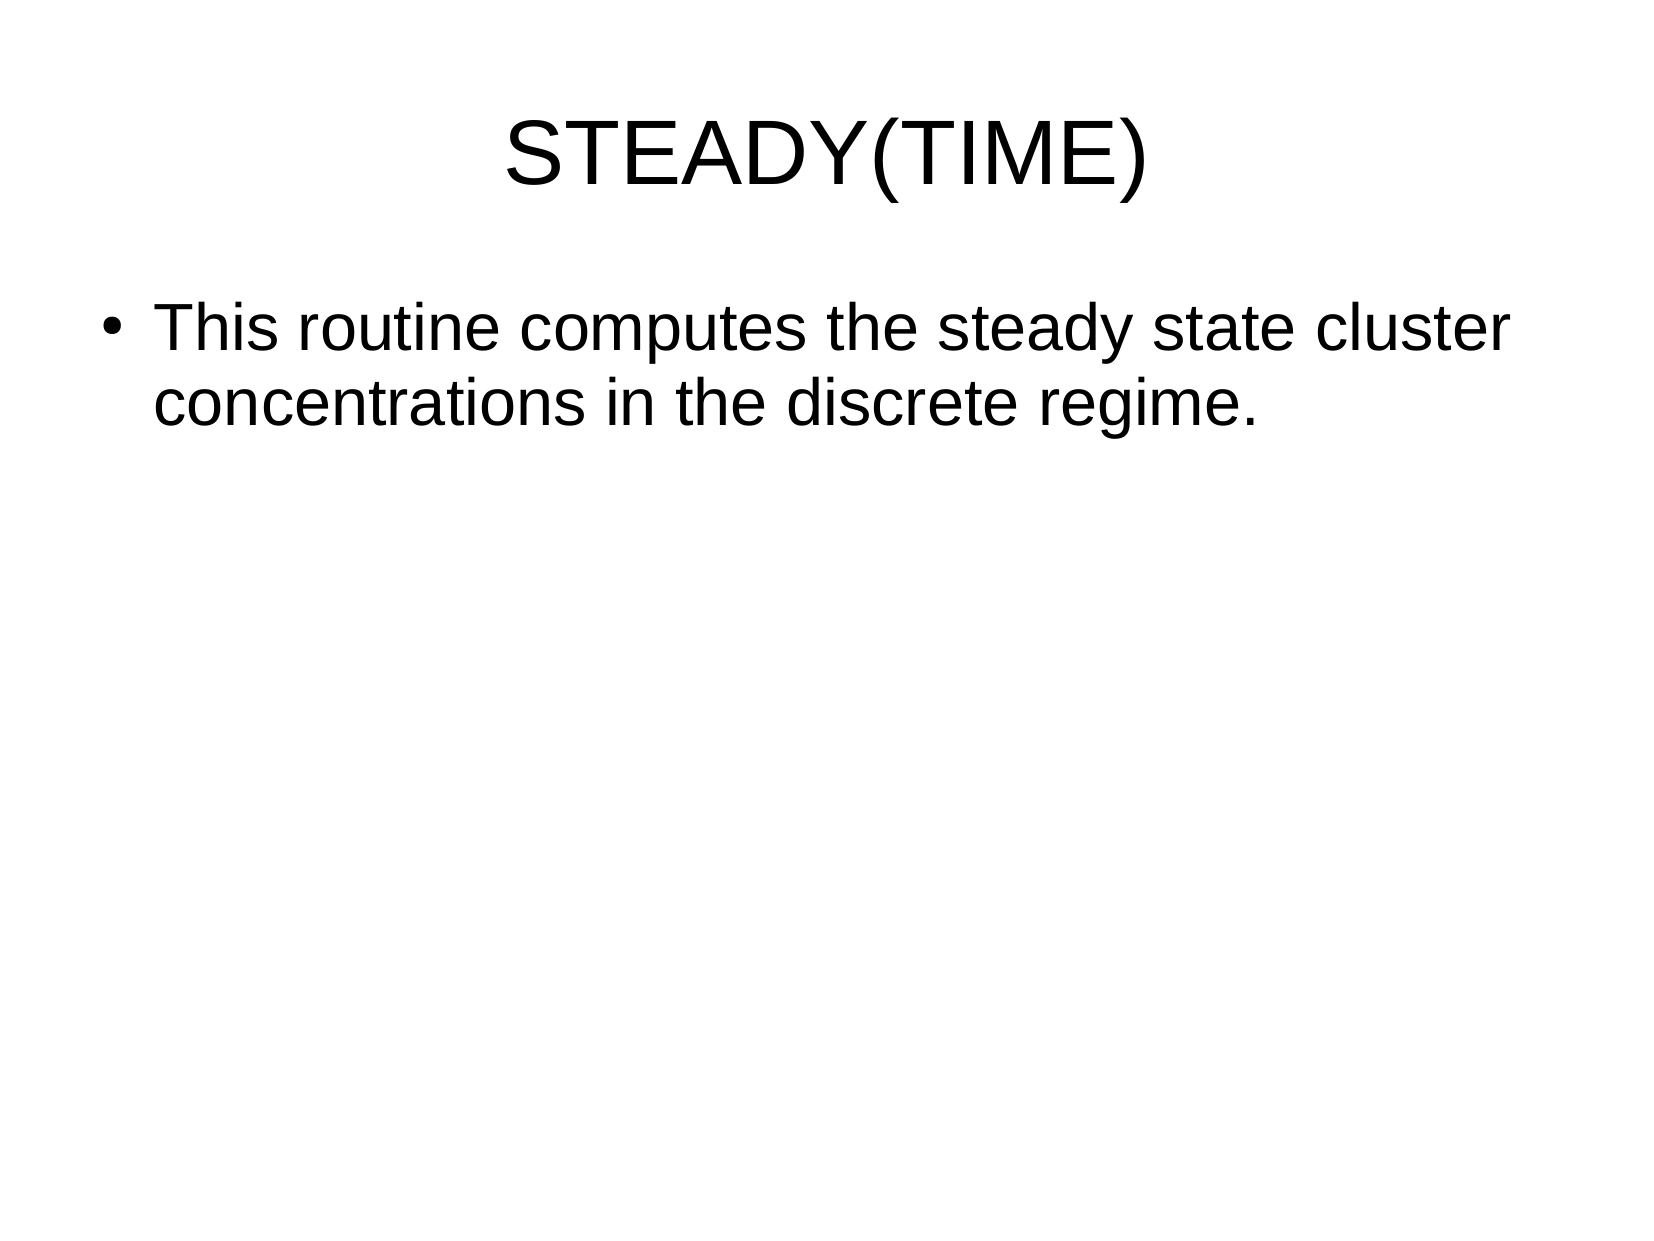

# STEADY(TIME)
This routine computes the steady state cluster concentrations in the discrete regime.